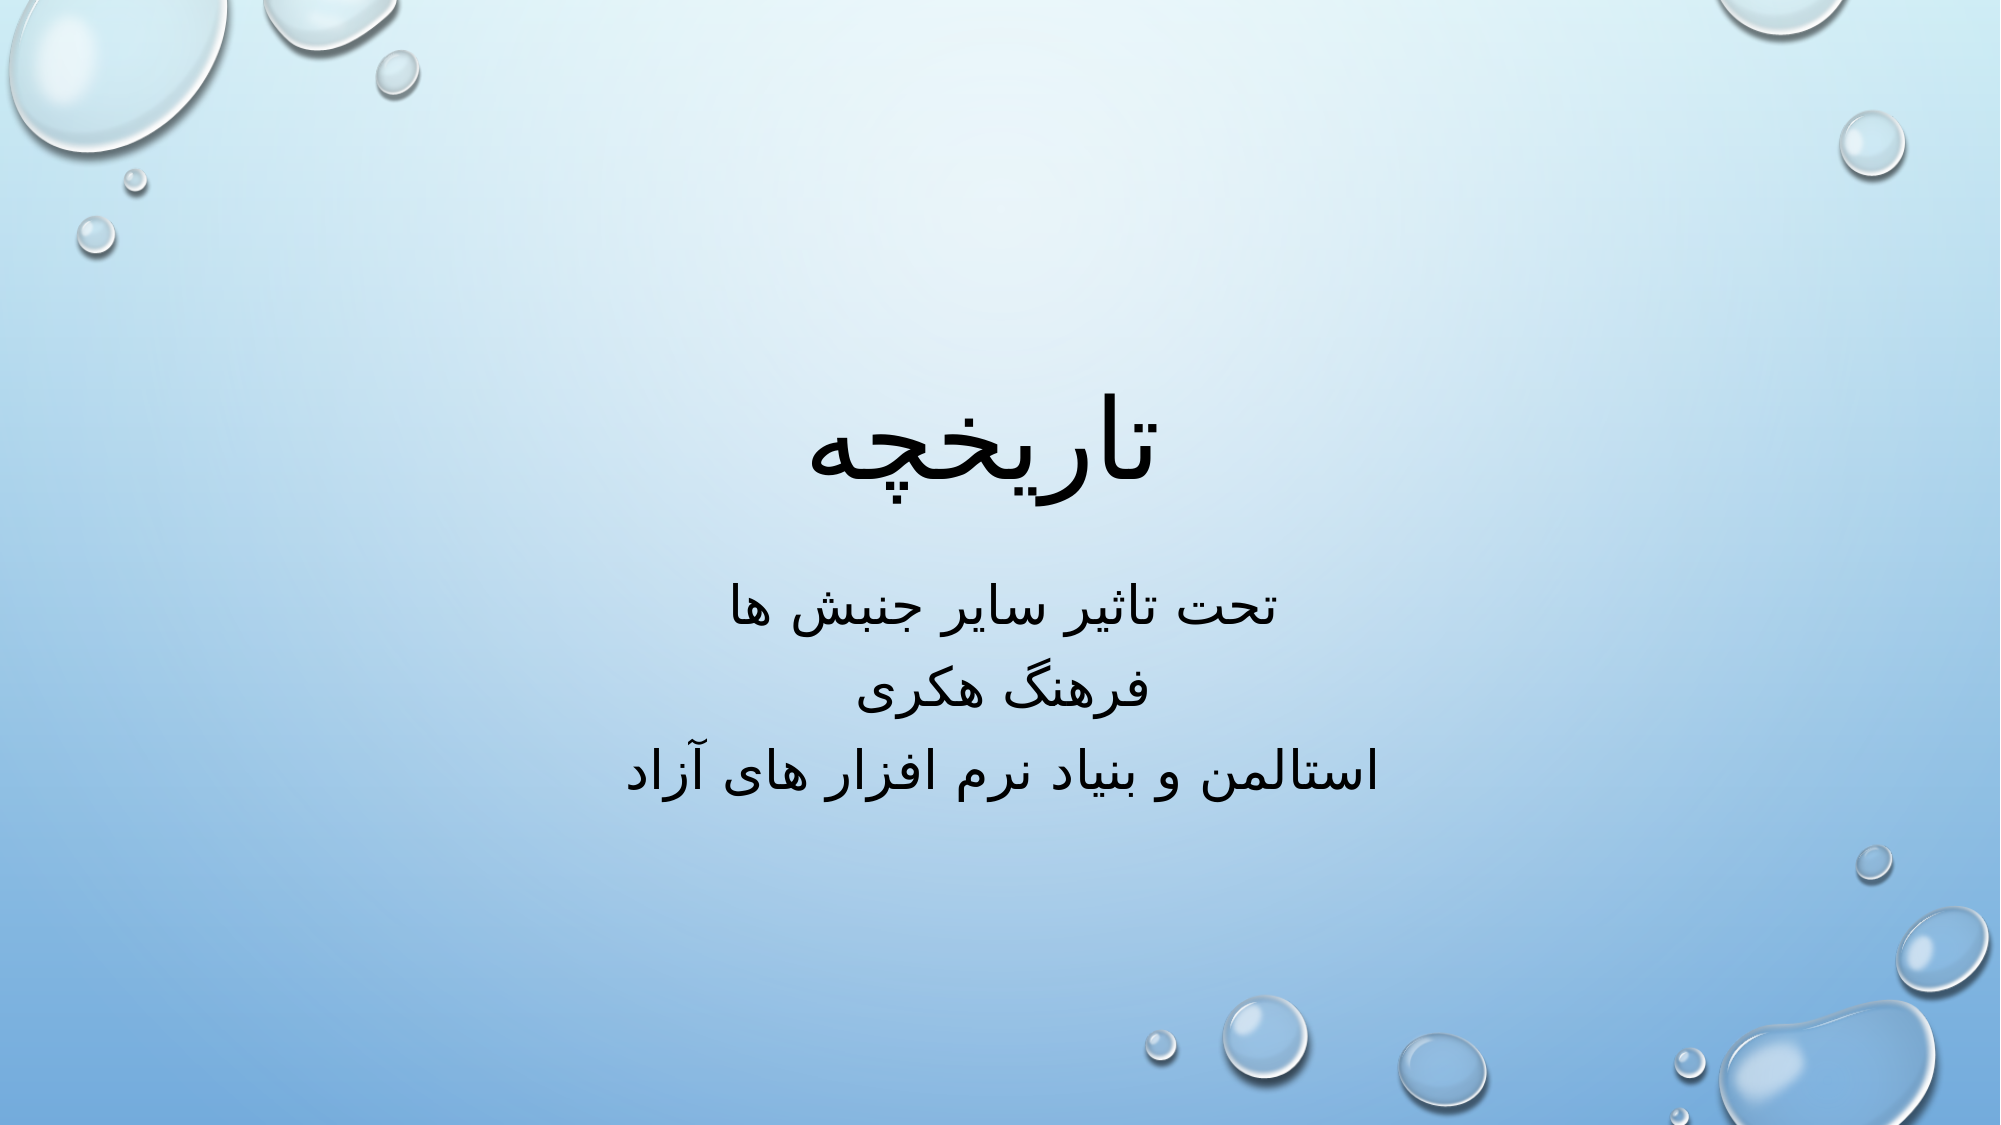

# تاریخچه
تحت تاثیر سایر جنبش ها
فرهنگ هکری
استالمن و بنیاد نرم افزار های آزاد